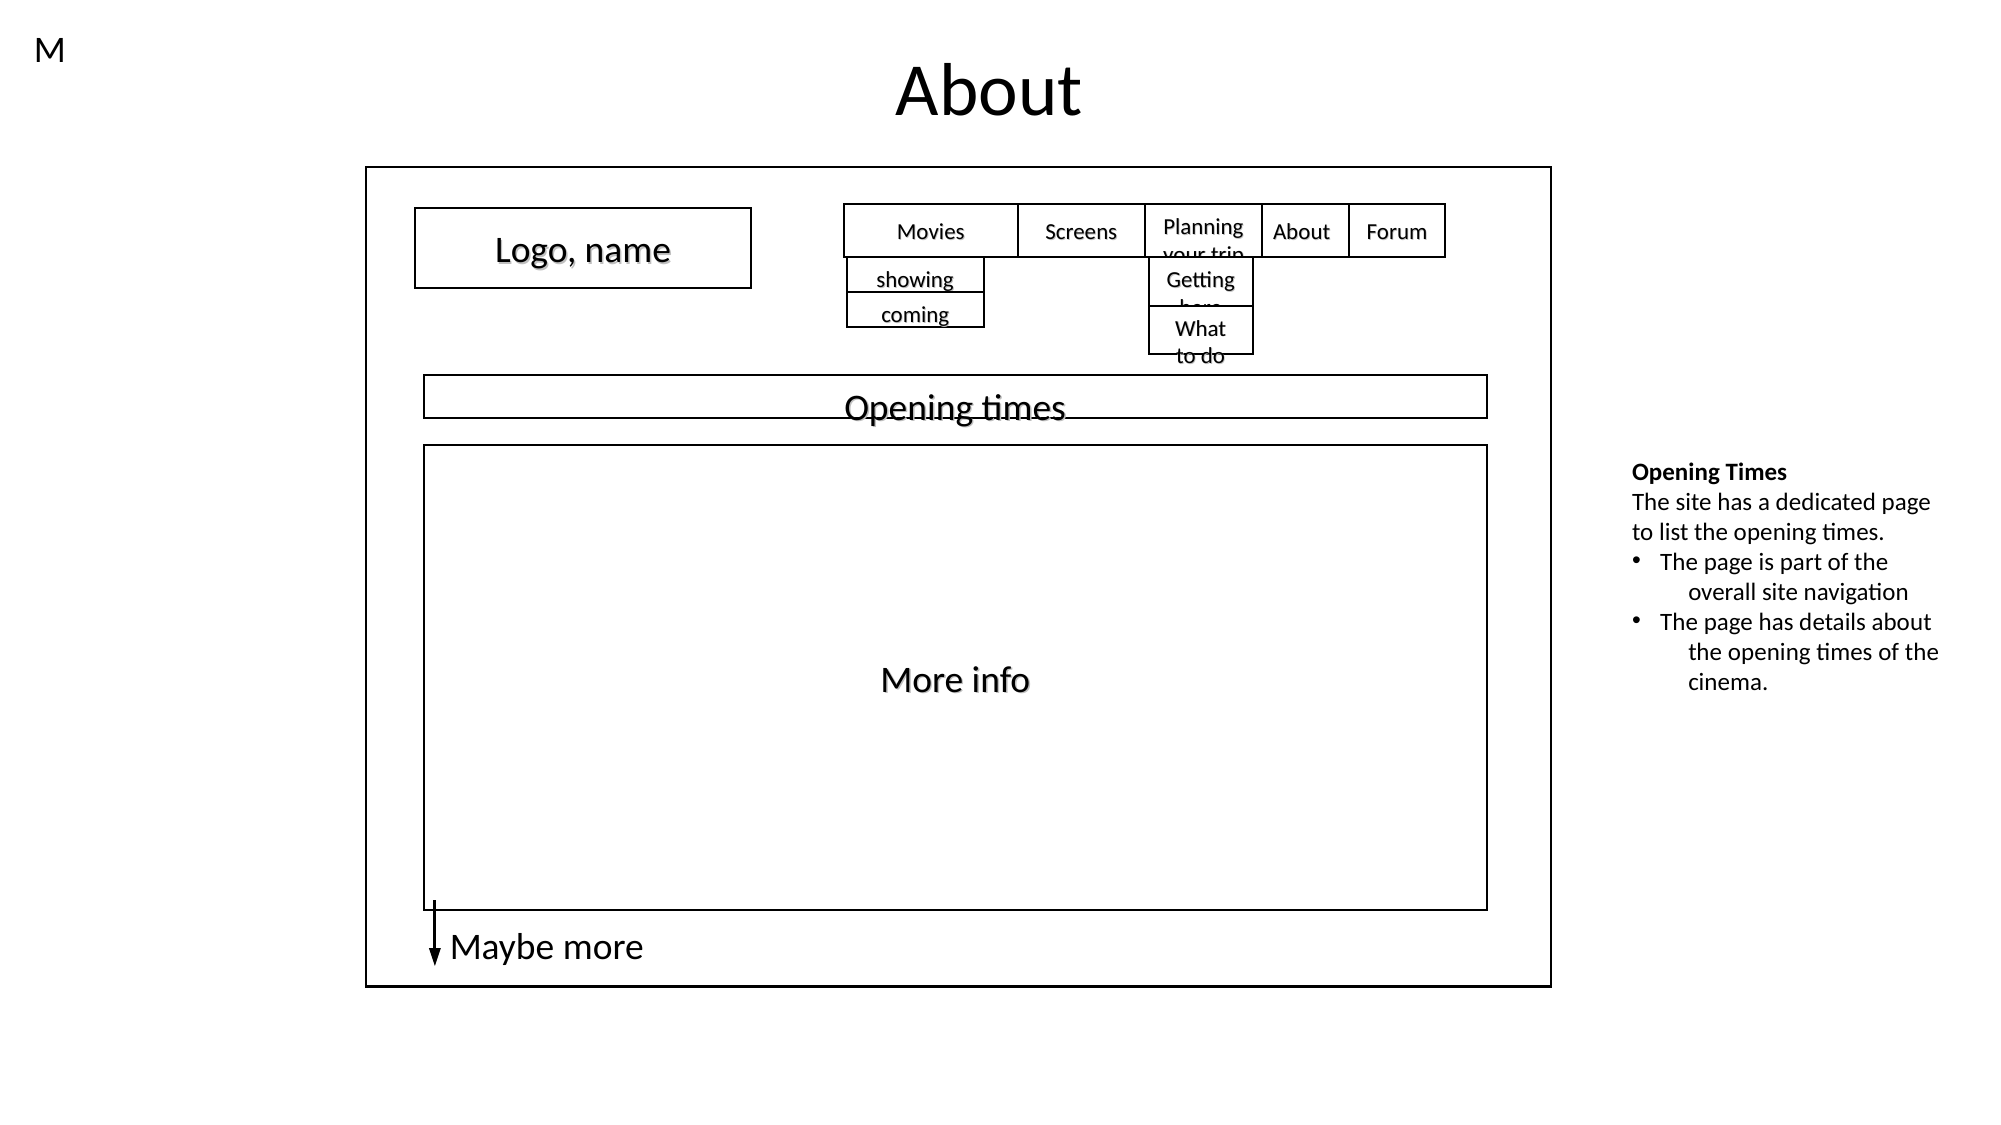

M
About
Movies
Screens
Planning your trip
About
Forum
Logo, name
showing
Getting here
coming
What to do
Opening times
More info
Opening Times
The site has a dedicated page to list the opening times.
The page is part of the overall site navigation
The page has details about the opening times of the cinema.
Maybe more